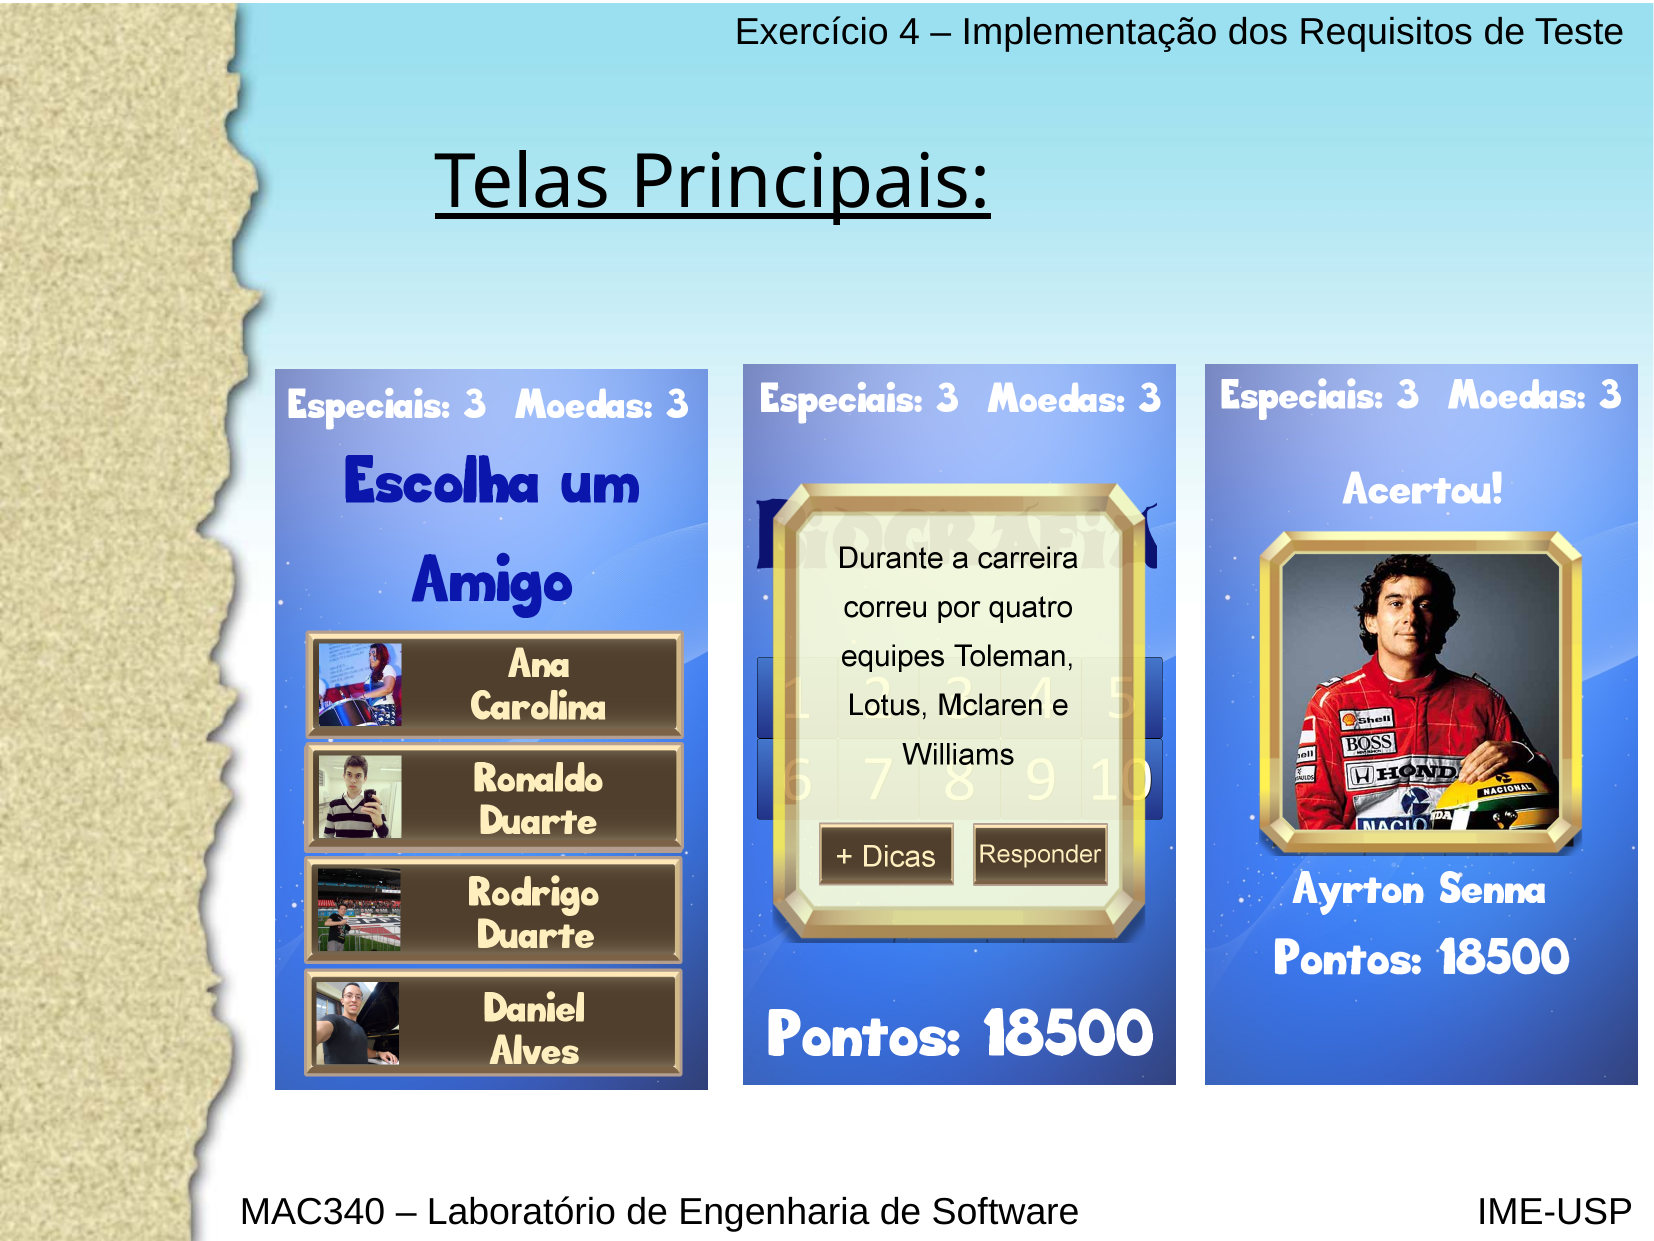

Exercício 4 – Implementação dos Requisitos de Teste
Telas Principais:
			MAC340 – Laboratório de Engenharia de Software IME-USP